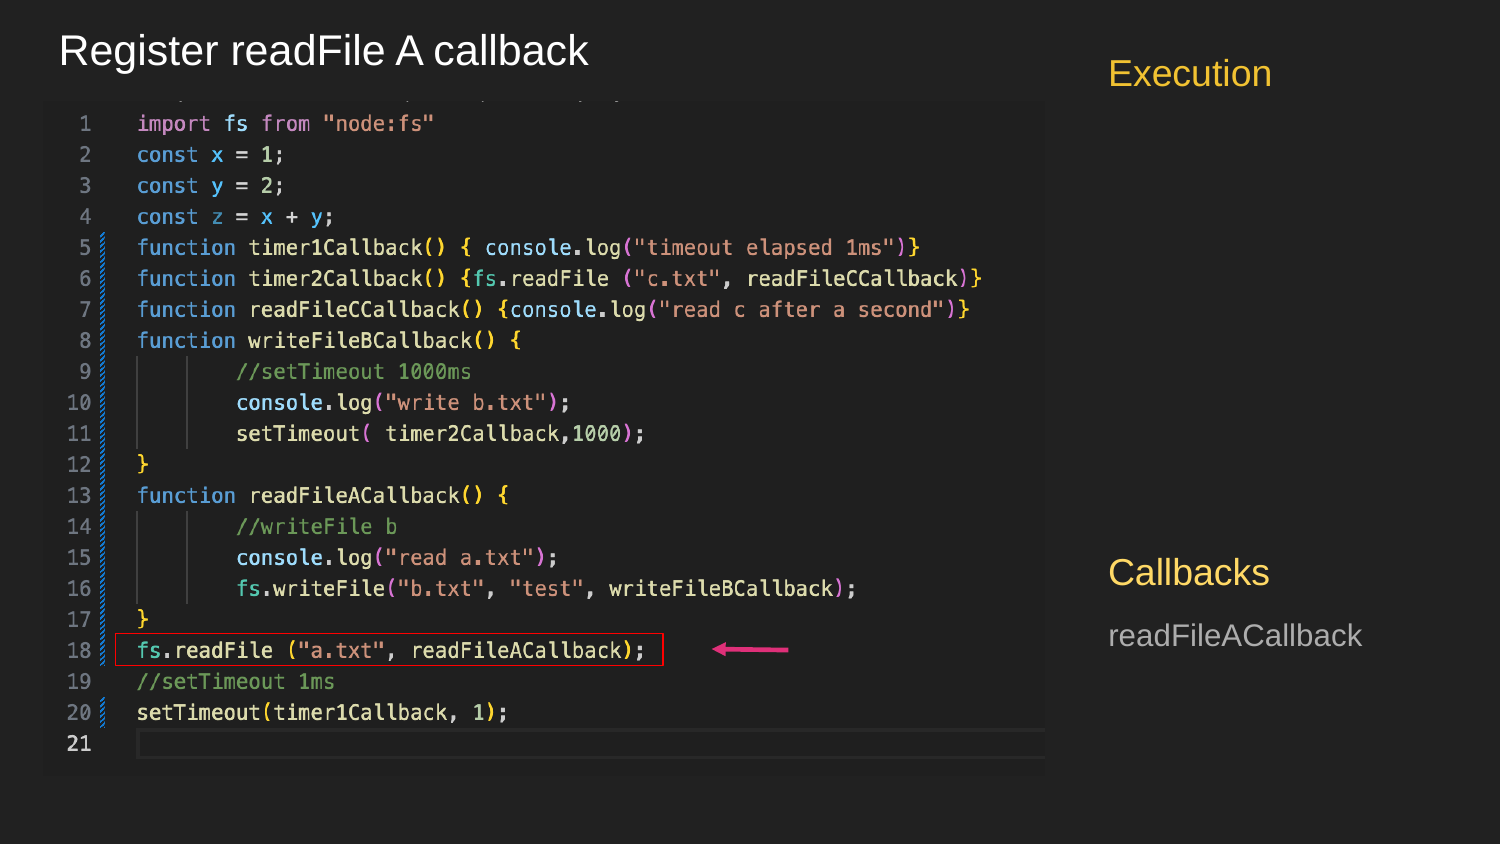

# Register readFile A callback
Execution
Callbacks
readFileACallback